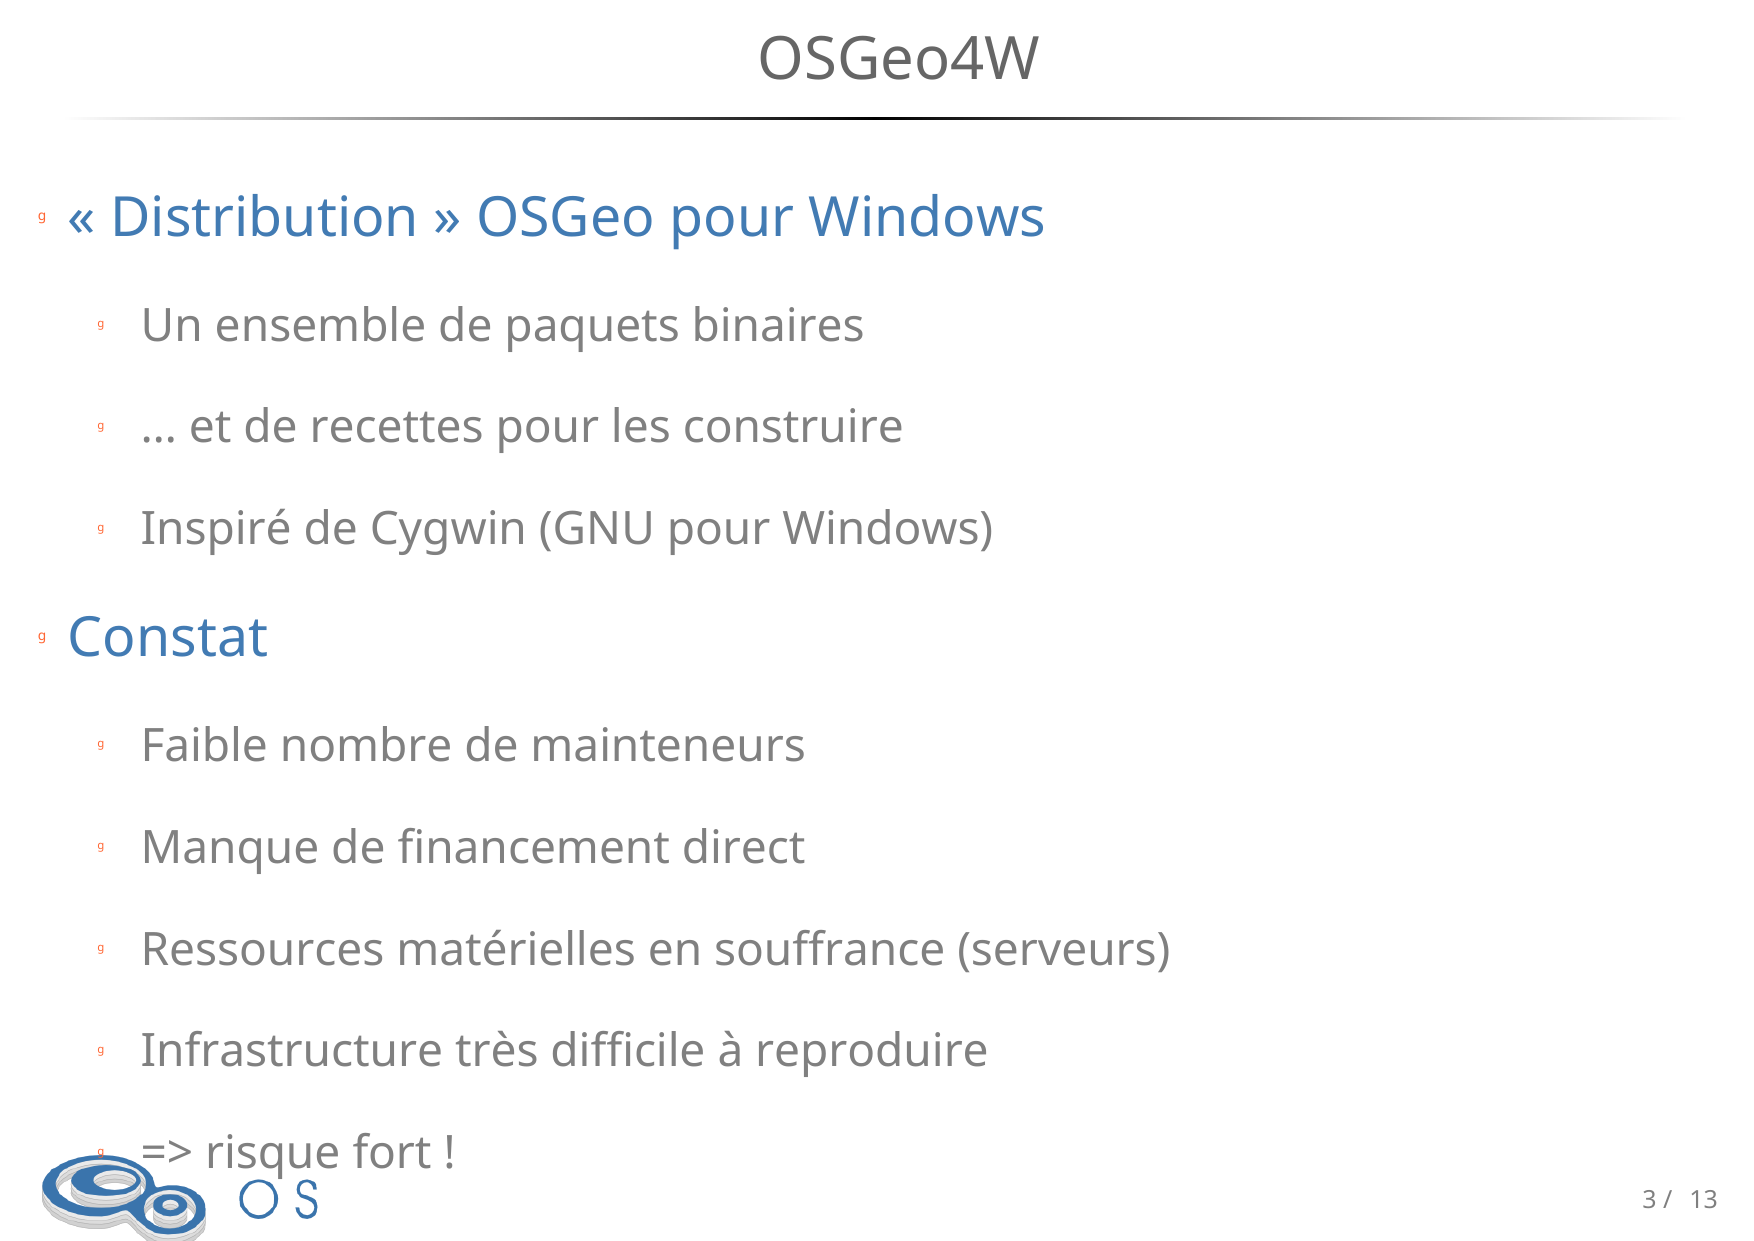

# OSGeo4W
« Distribution » OSGeo pour Windows
Un ensemble de paquets binaires
… et de recettes pour les construire
Inspiré de Cygwin (GNU pour Windows)
Constat
Faible nombre de mainteneurs
Manque de financement direct
Ressources matérielles en souffrance (serveurs)
Infrastructure très difficile à reproduire
=> risque fort !